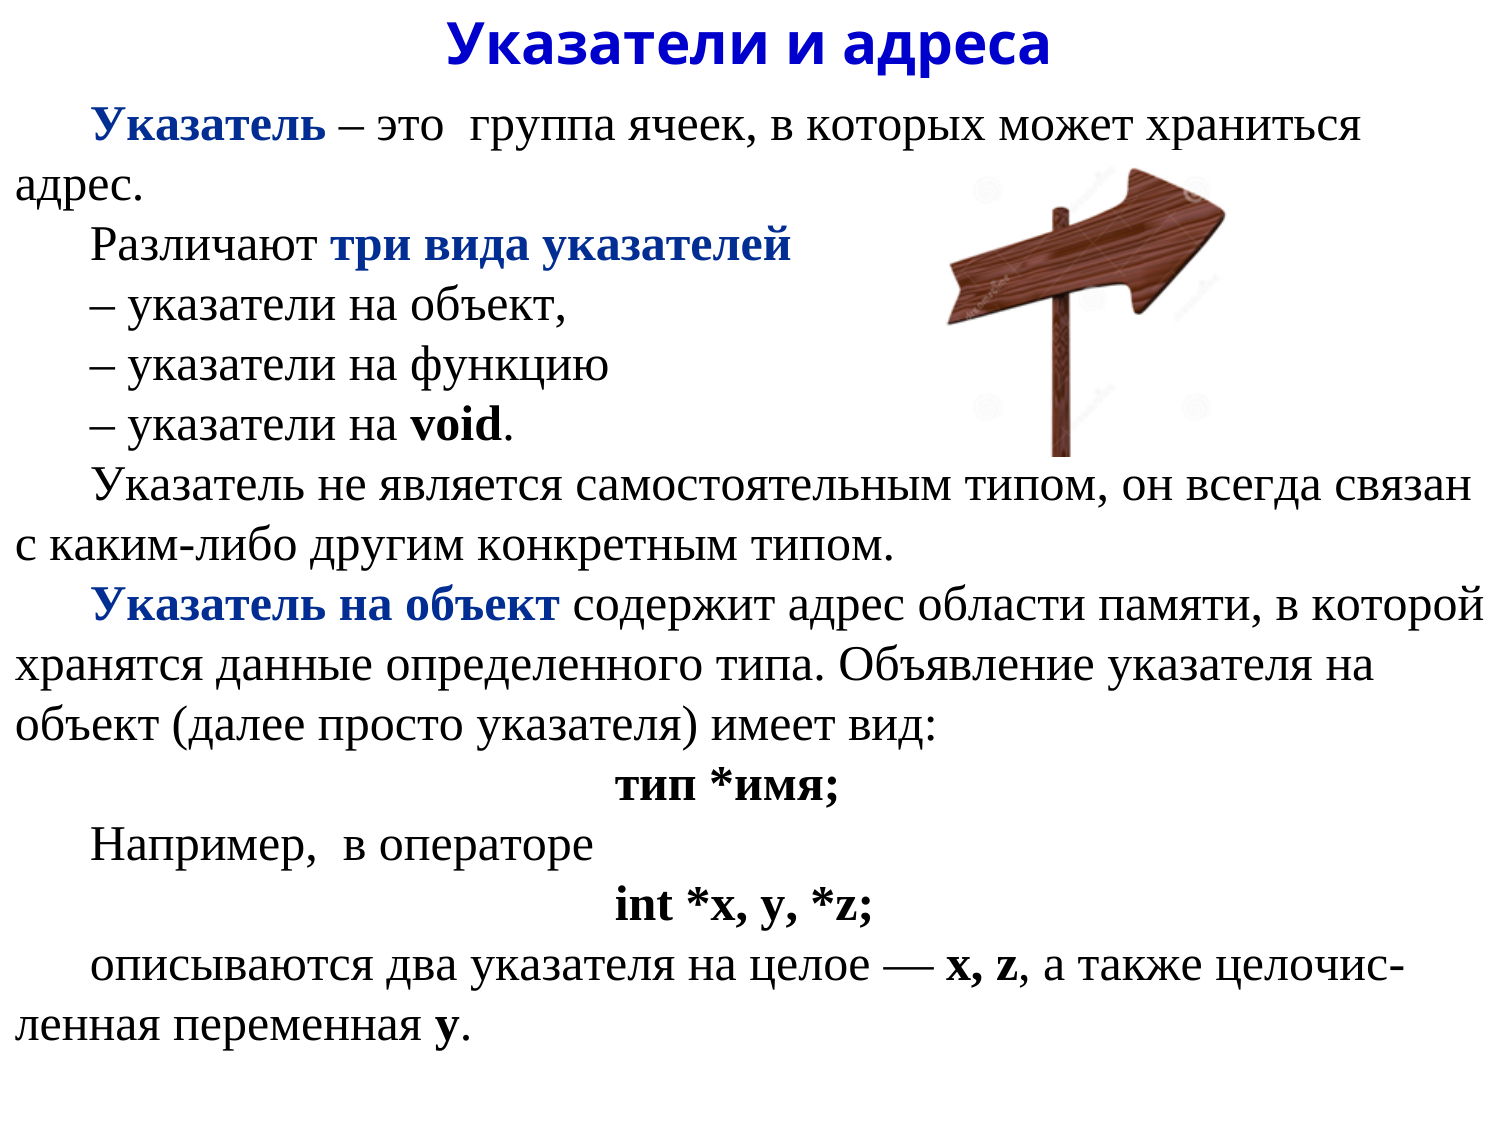

Указатели и адреса
Указатель – это группа ячеек, в которых может храниться адрес.
Различают три вида указателей
– указатели на объект,
– указатели на функцию
– указатели на void.
Указатель не является самостоятельным типом, он всегда связан с каким-либо другим конкретным типом.
Указатель на объект содержит адрес области памяти, в которой хранятся данные определенного типа. Объявление указателя на объект (далее просто указателя) имеет вид:
				тип *имя;
Например, в операторе
				int *x, y, *z;
описываются два указателя на целое — x, z, а также целочис-ленная переменная y.